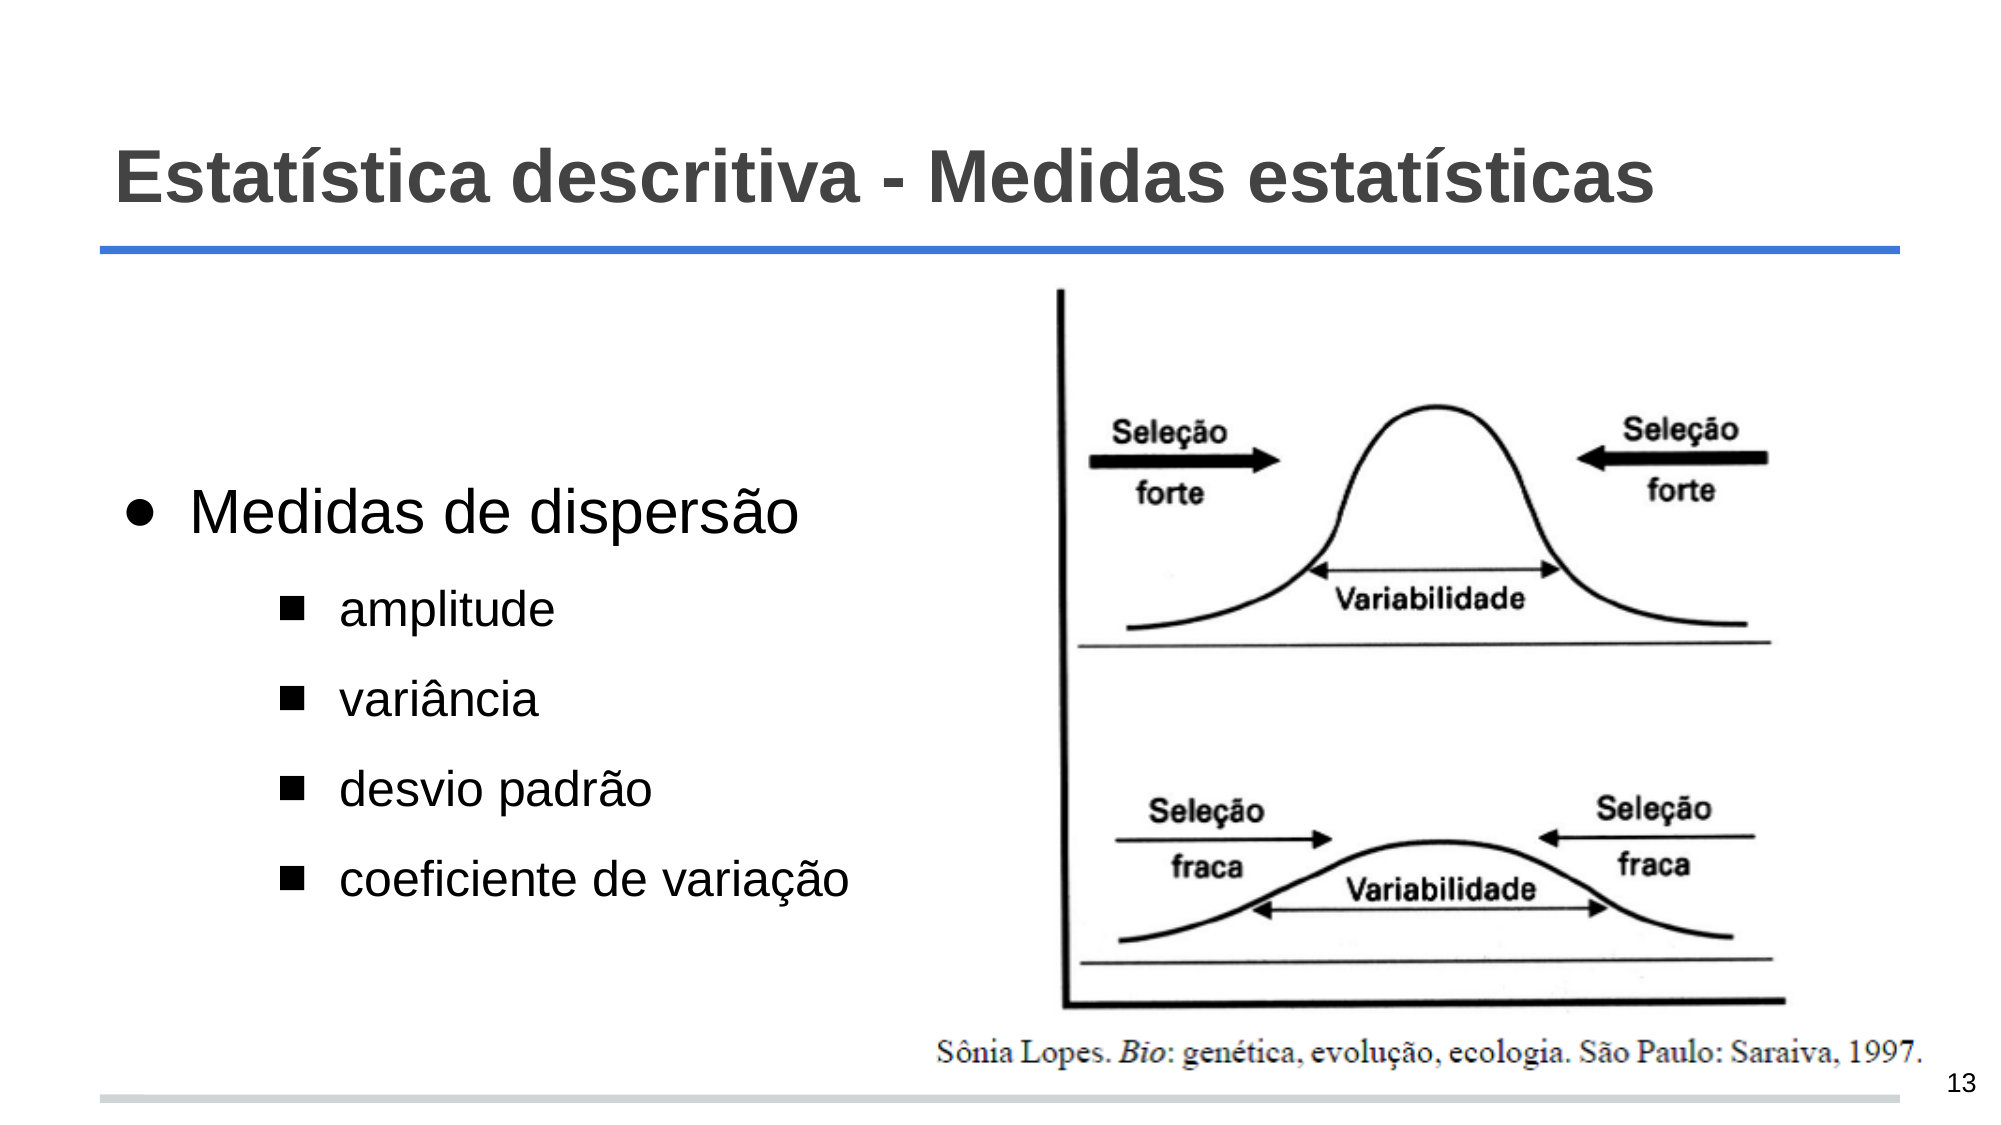

# Estatística descritiva - Medidas estatísticas
Medidas de dispersão
amplitude
variância
desvio padrão
coeficiente de variação